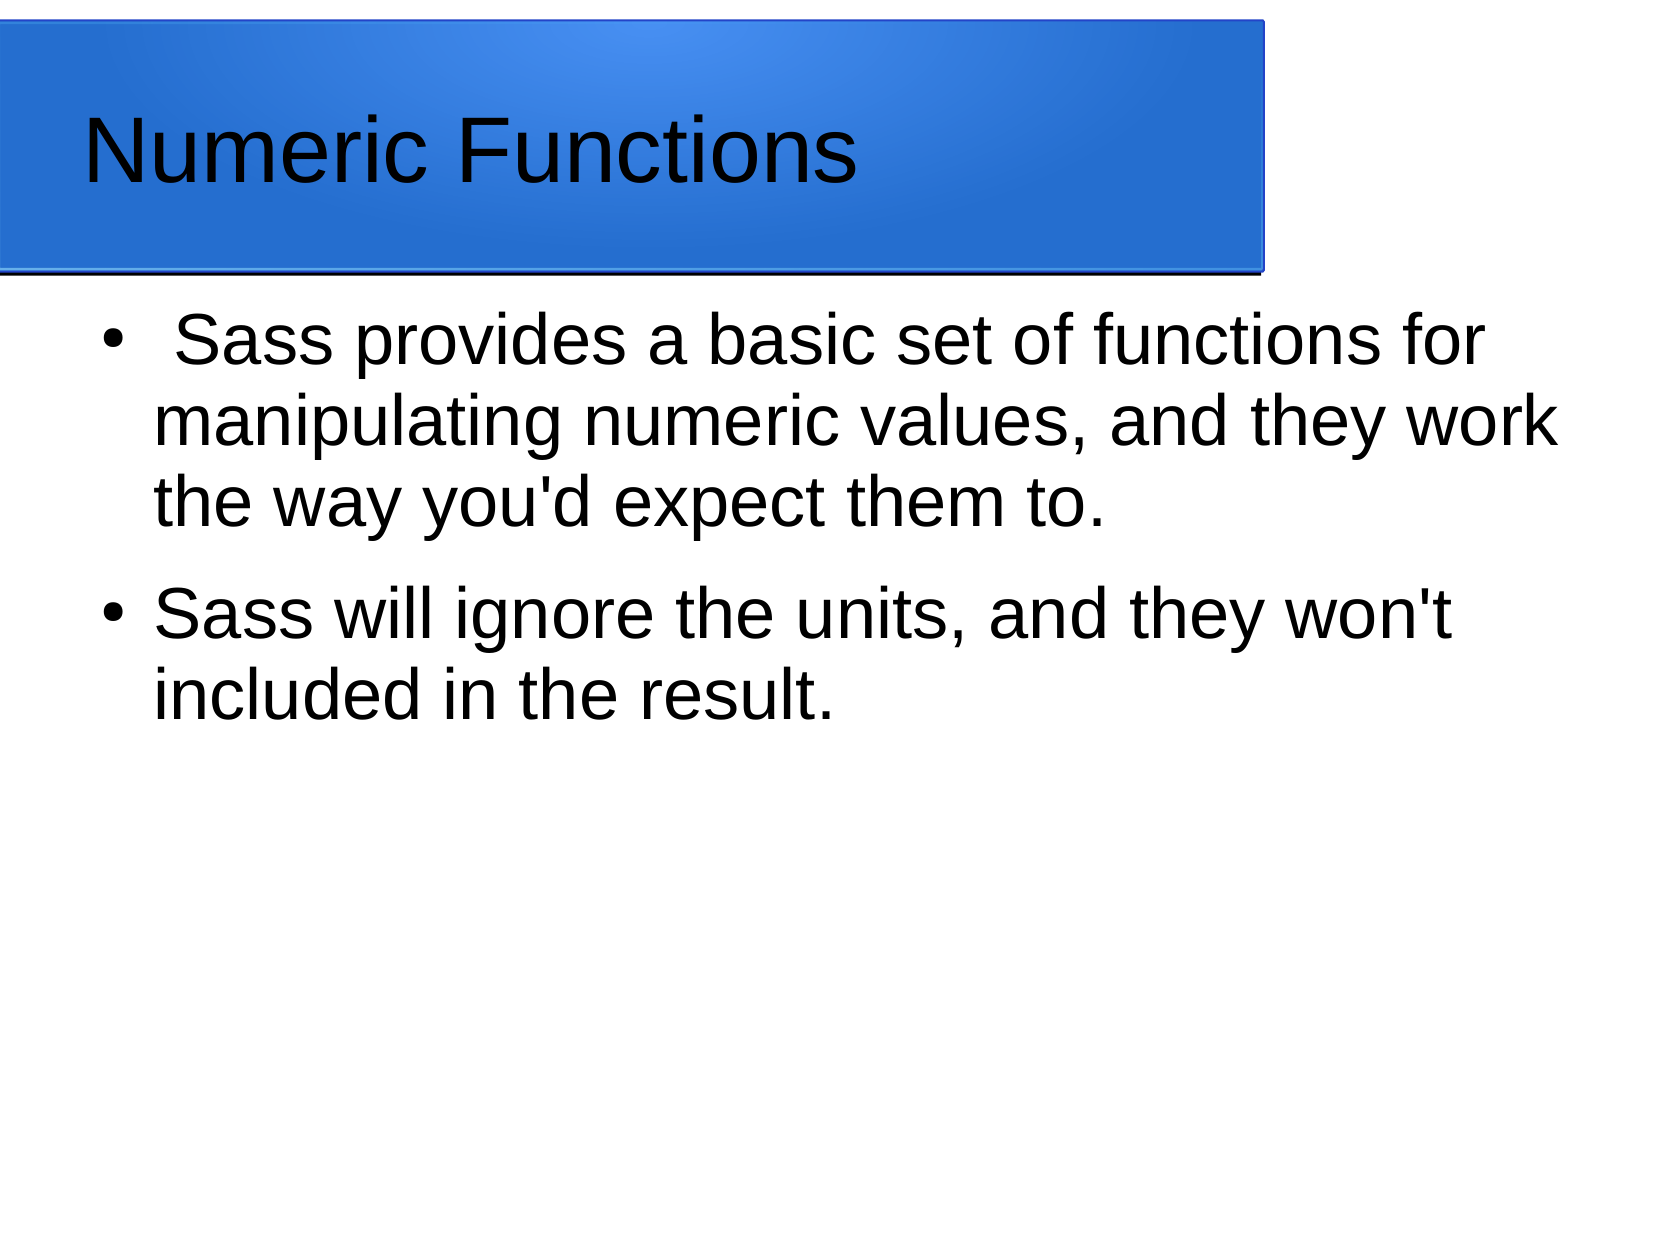

# Numeric Functions
 Sass provides a basic set of functions for manipulating numeric values, and they work the way you'd expect them to.
Sass will ignore the units, and they won't included in the result.